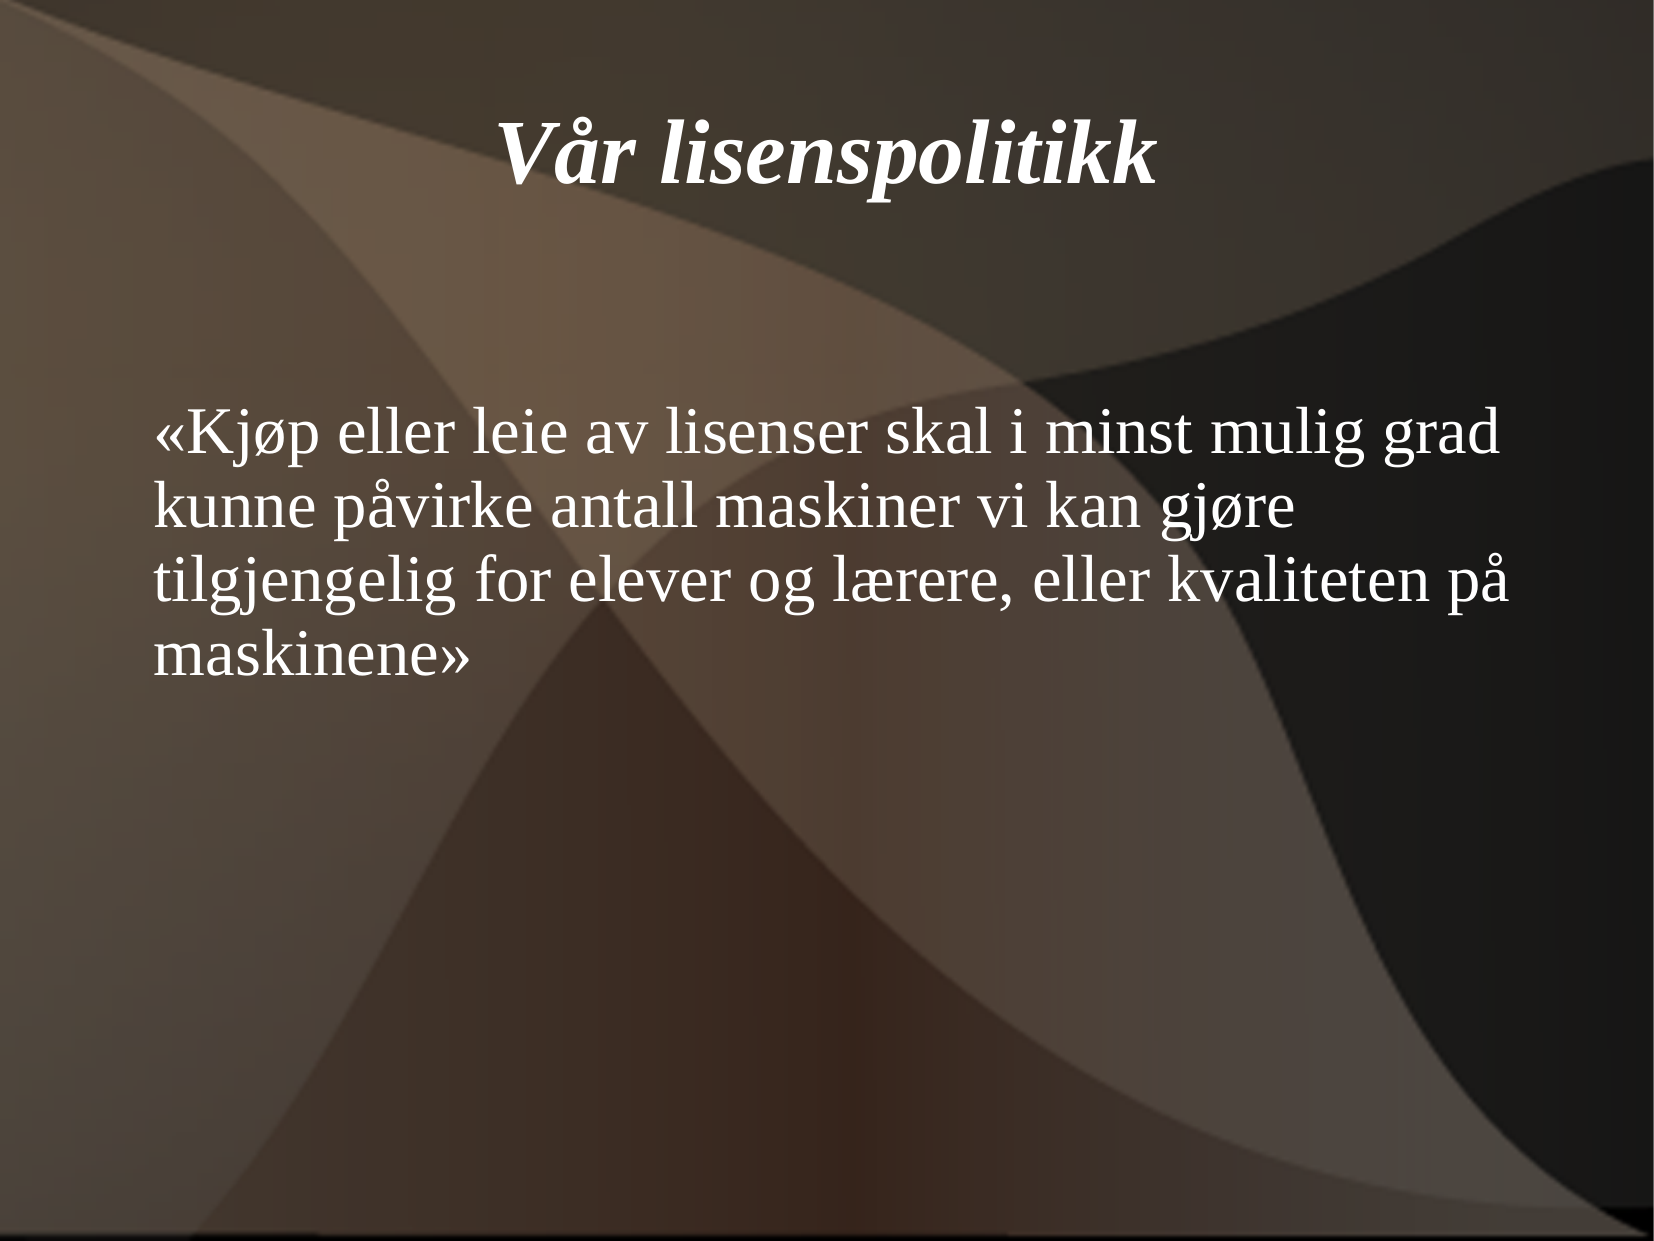

# Vår lisenspolitikk
«Kjøp eller leie av lisenser skal i minst mulig grad kunne påvirke antall maskiner vi kan gjøre tilgjengelig for elever og lærere, eller kvaliteten på maskinene»